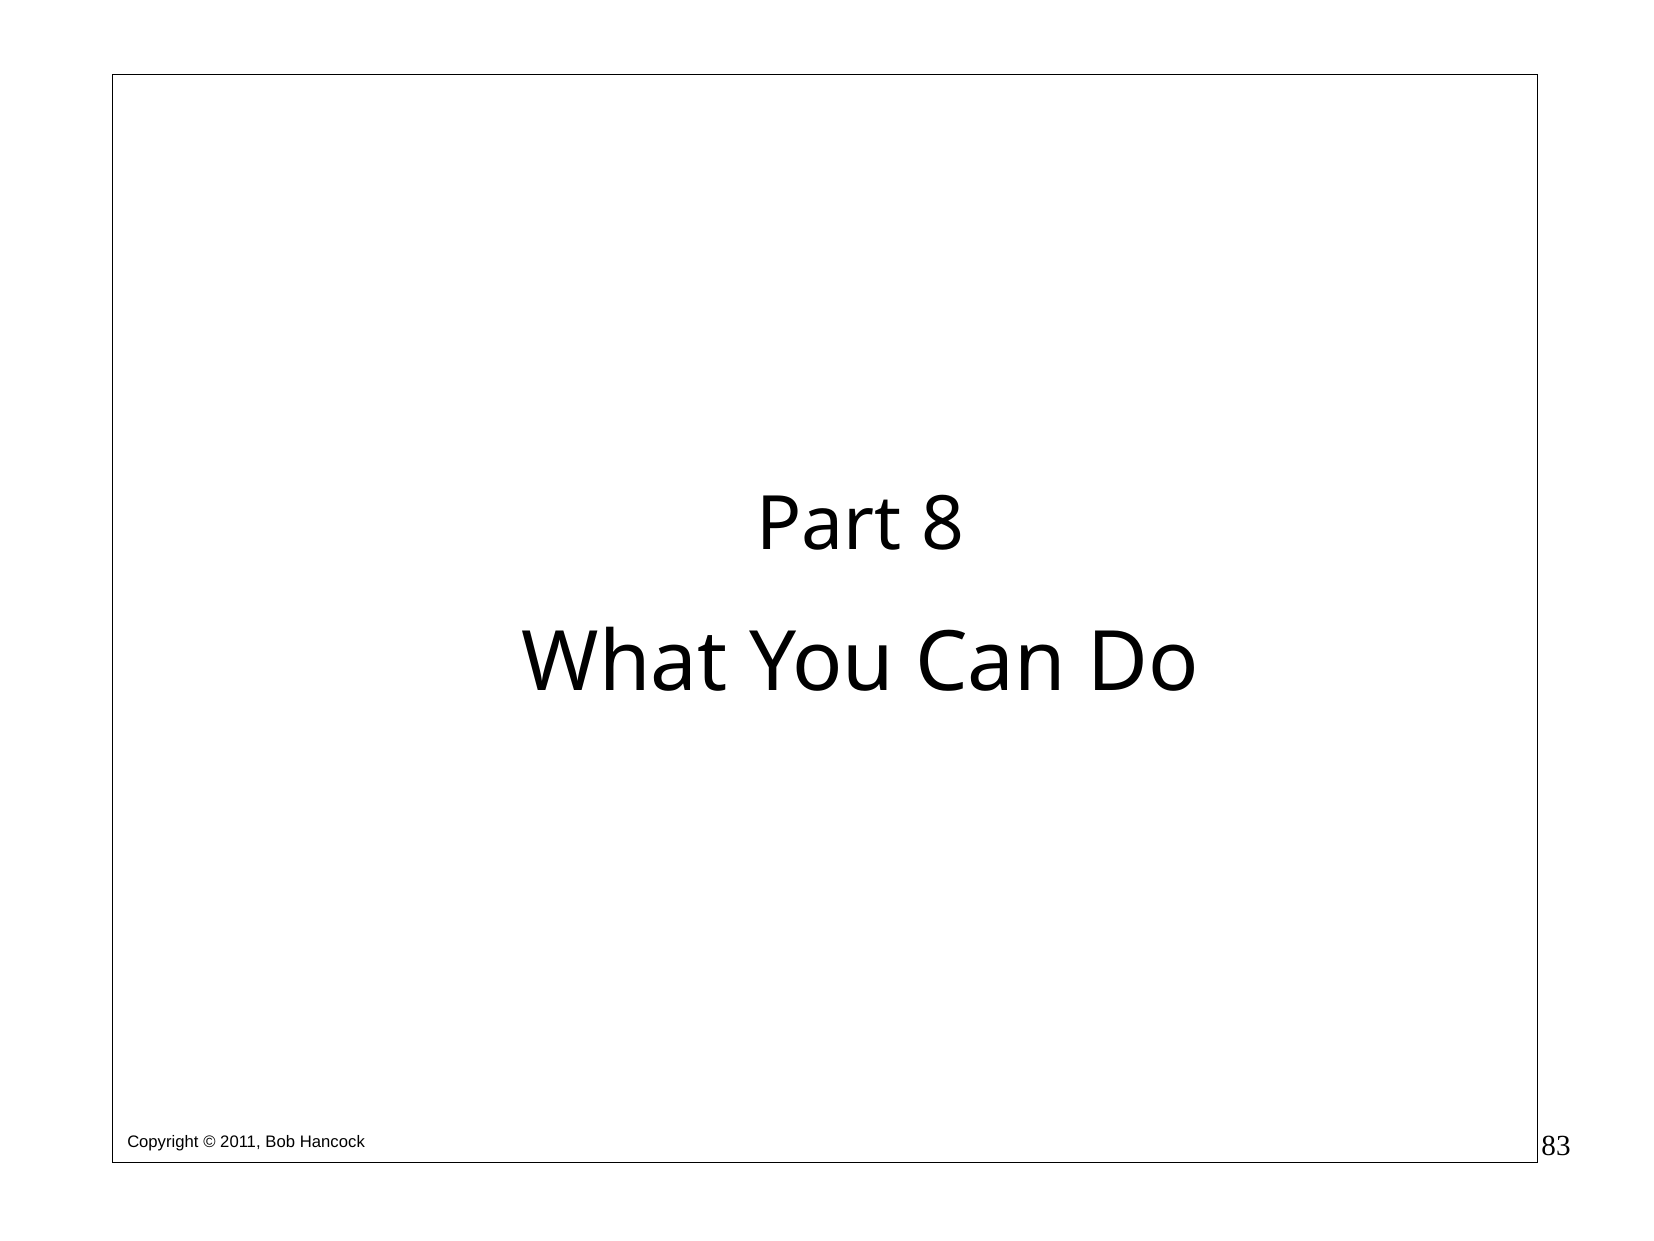

#
Part 8
What You Can Do
Copyright © 2011, Bob Hancock
83